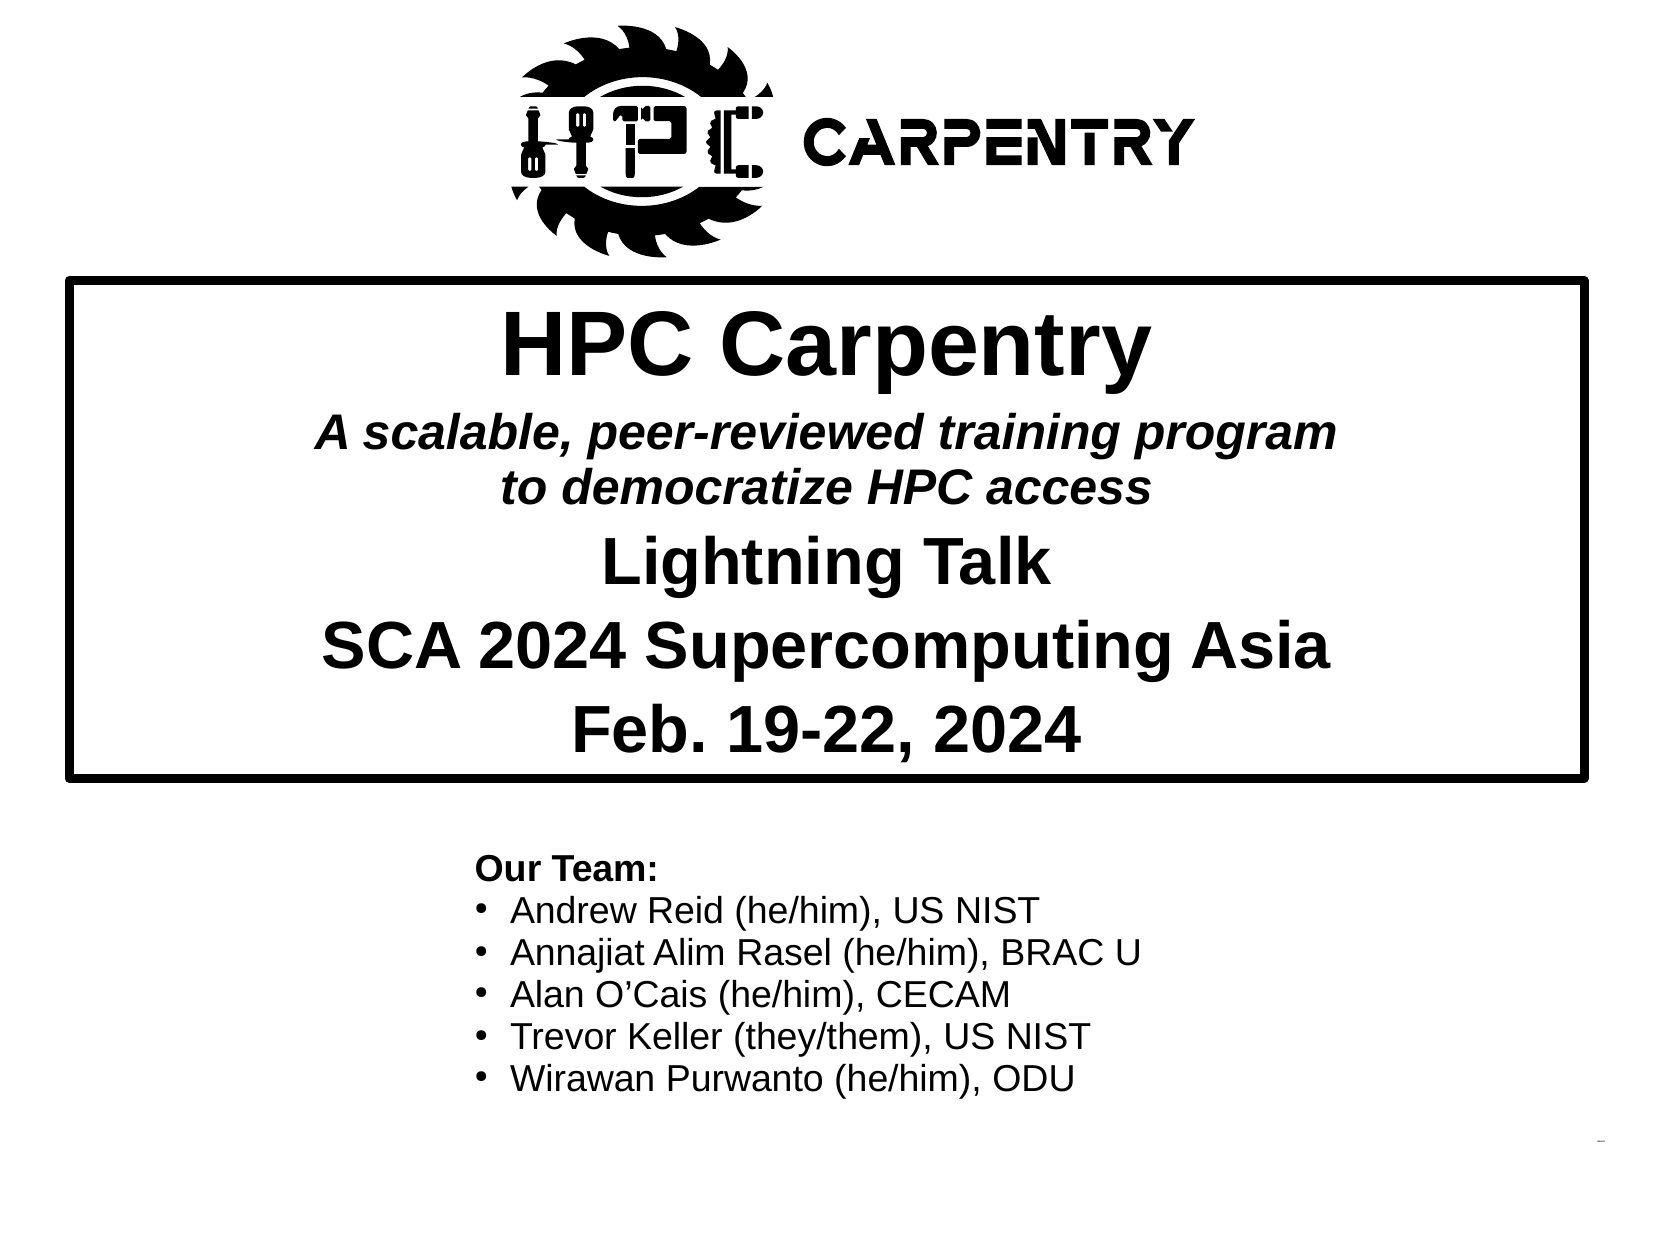

HPC Carpentry
A scalable, peer-reviewed training program
to democratize HPC access
Lightning Talk
SCA 2024 Supercomputing Asia
Feb. 19-22, 2024
Our Team:
Andrew Reid (he/him), US NIST
Annajiat Alim Rasel (he/him), BRAC U
Alan O’Cais (he/him), CECAM
Trevor Keller (they/them), US NIST
Wirawan Purwanto (he/him), ODU
BRACU